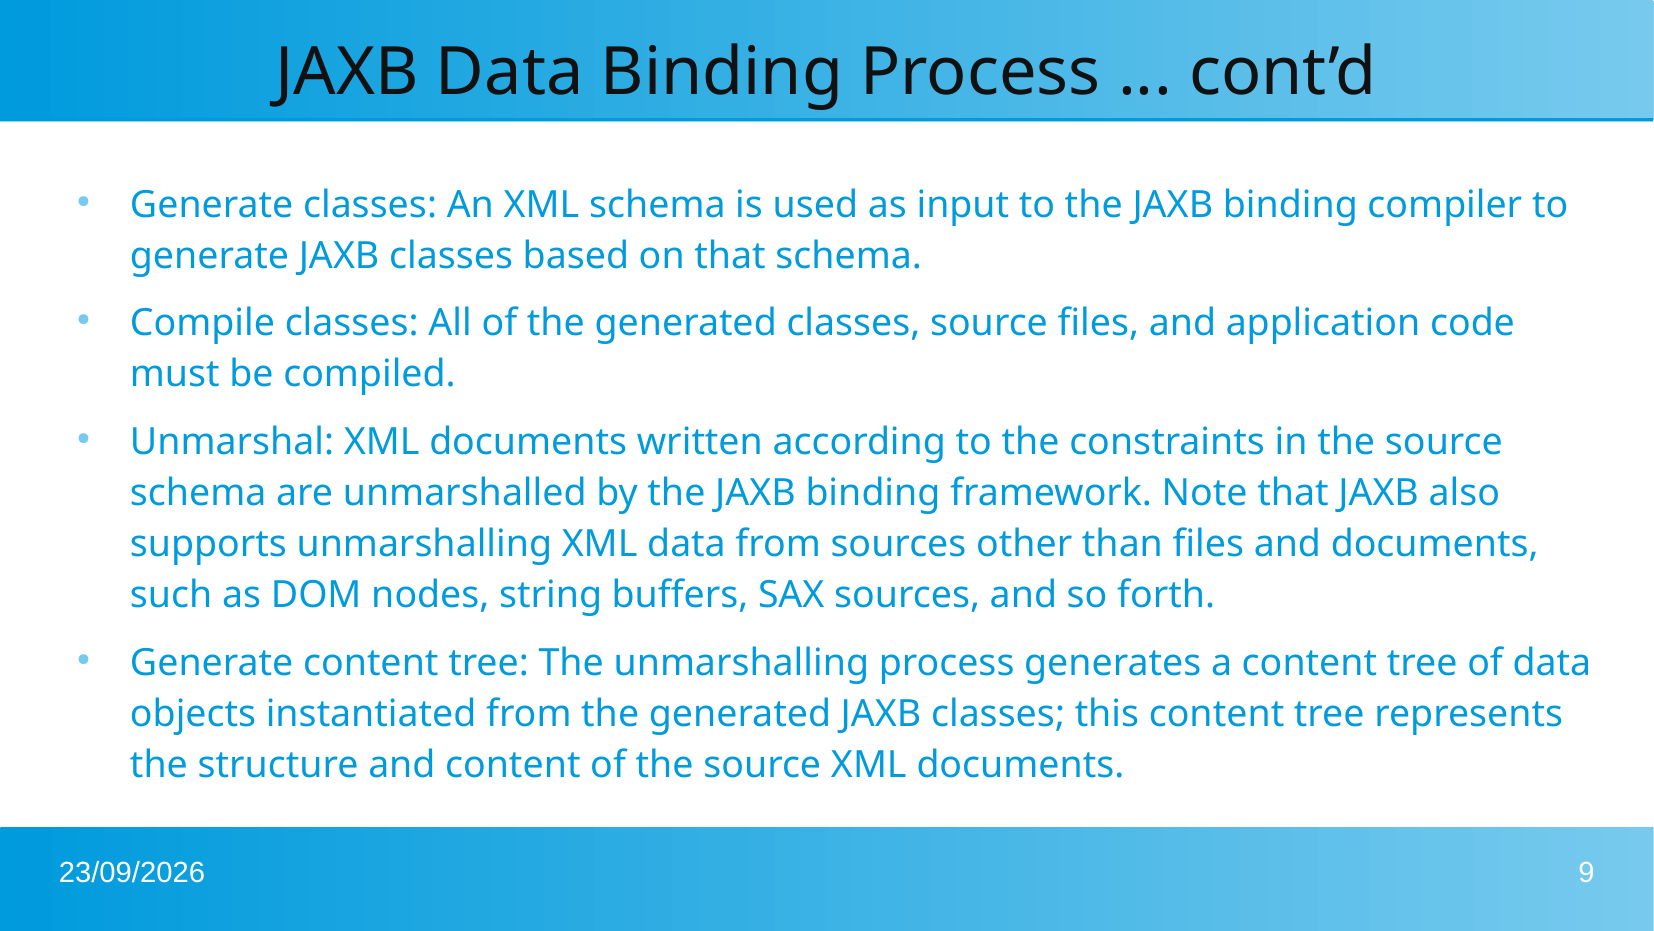

# JAXB Data Binding Process ... cont’d
Generate classes: An XML schema is used as input to the JAXB binding compiler to generate JAXB classes based on that schema.
Compile classes: All of the generated classes, source files, and application code must be compiled.
Unmarshal: XML documents written according to the constraints in the source schema are unmarshalled by the JAXB binding framework. Note that JAXB also supports unmarshalling XML data from sources other than files and documents, such as DOM nodes, string buffers, SAX sources, and so forth.
Generate content tree: The unmarshalling process generates a content tree of data objects instantiated from the generated JAXB classes; this content tree represents the structure and content of the source XML documents.
9